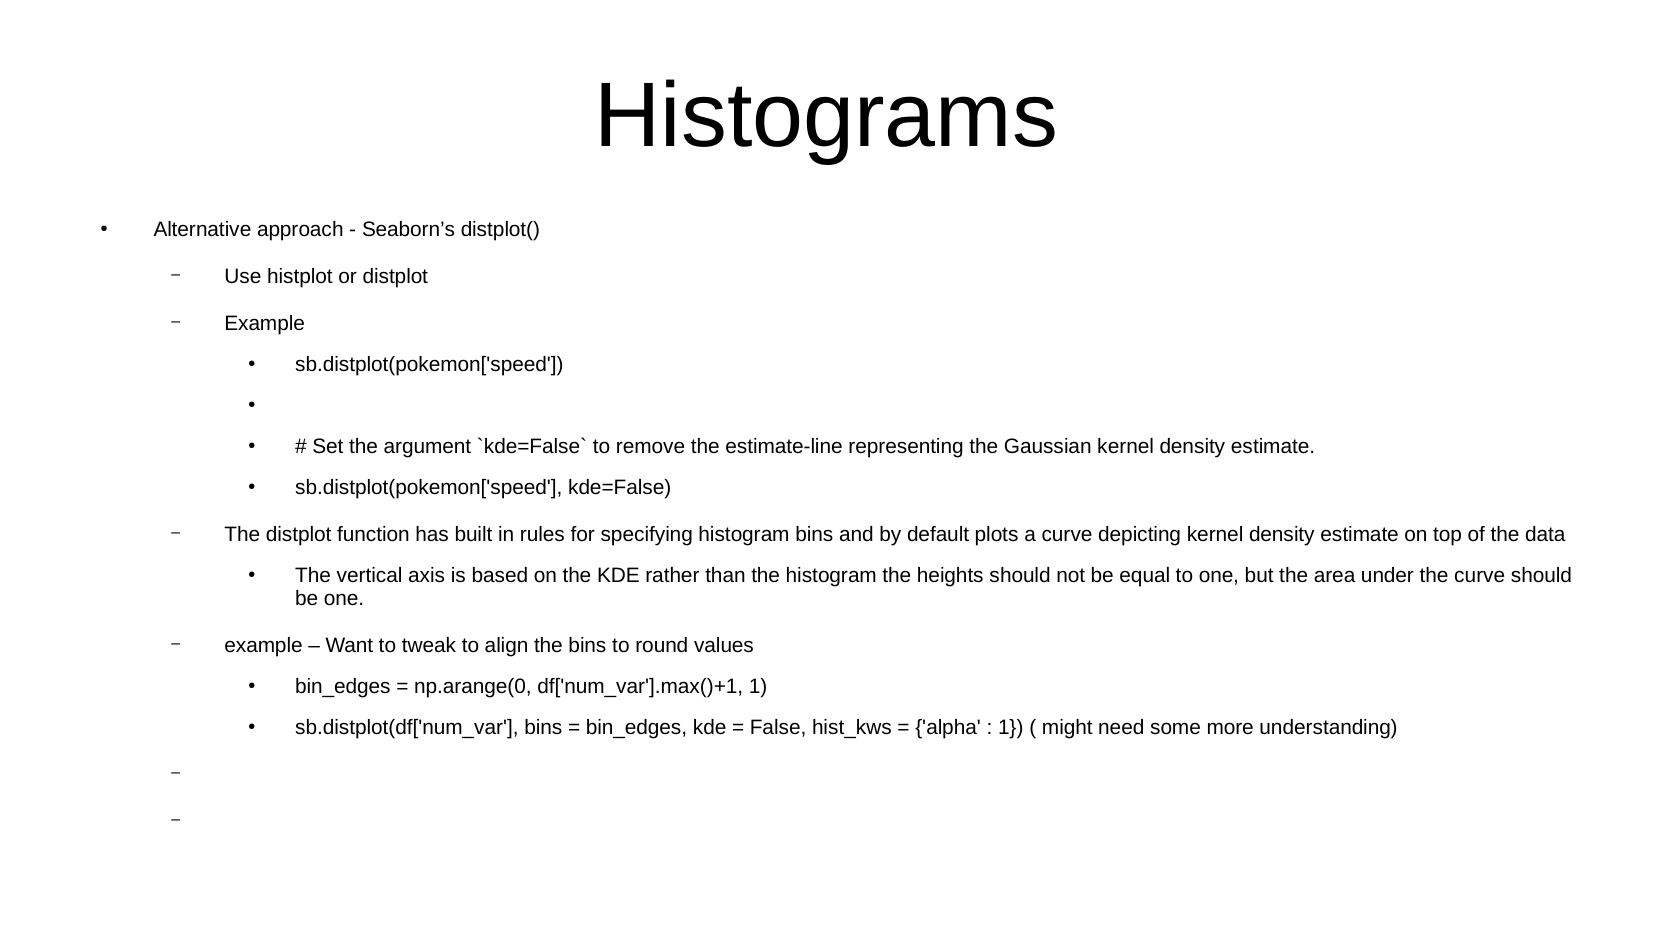

# Histograms
Alternative approach - Seaborn’s distplot()
Use histplot or distplot
Example
sb.distplot(pokemon['speed'])
# Set the argument `kde=False` to remove the estimate-line representing the Gaussian kernel density estimate.
sb.distplot(pokemon['speed'], kde=False)
The distplot function has built in rules for specifying histogram bins and by default plots a curve depicting kernel density estimate on top of the data
The vertical axis is based on the KDE rather than the histogram the heights should not be equal to one, but the area under the curve should be one.
example – Want to tweak to align the bins to round values
bin_edges = np.arange(0, df['num_var'].max()+1, 1)
sb.distplot(df['num_var'], bins = bin_edges, kde = False, hist_kws = {'alpha' : 1}) ( might need some more understanding)